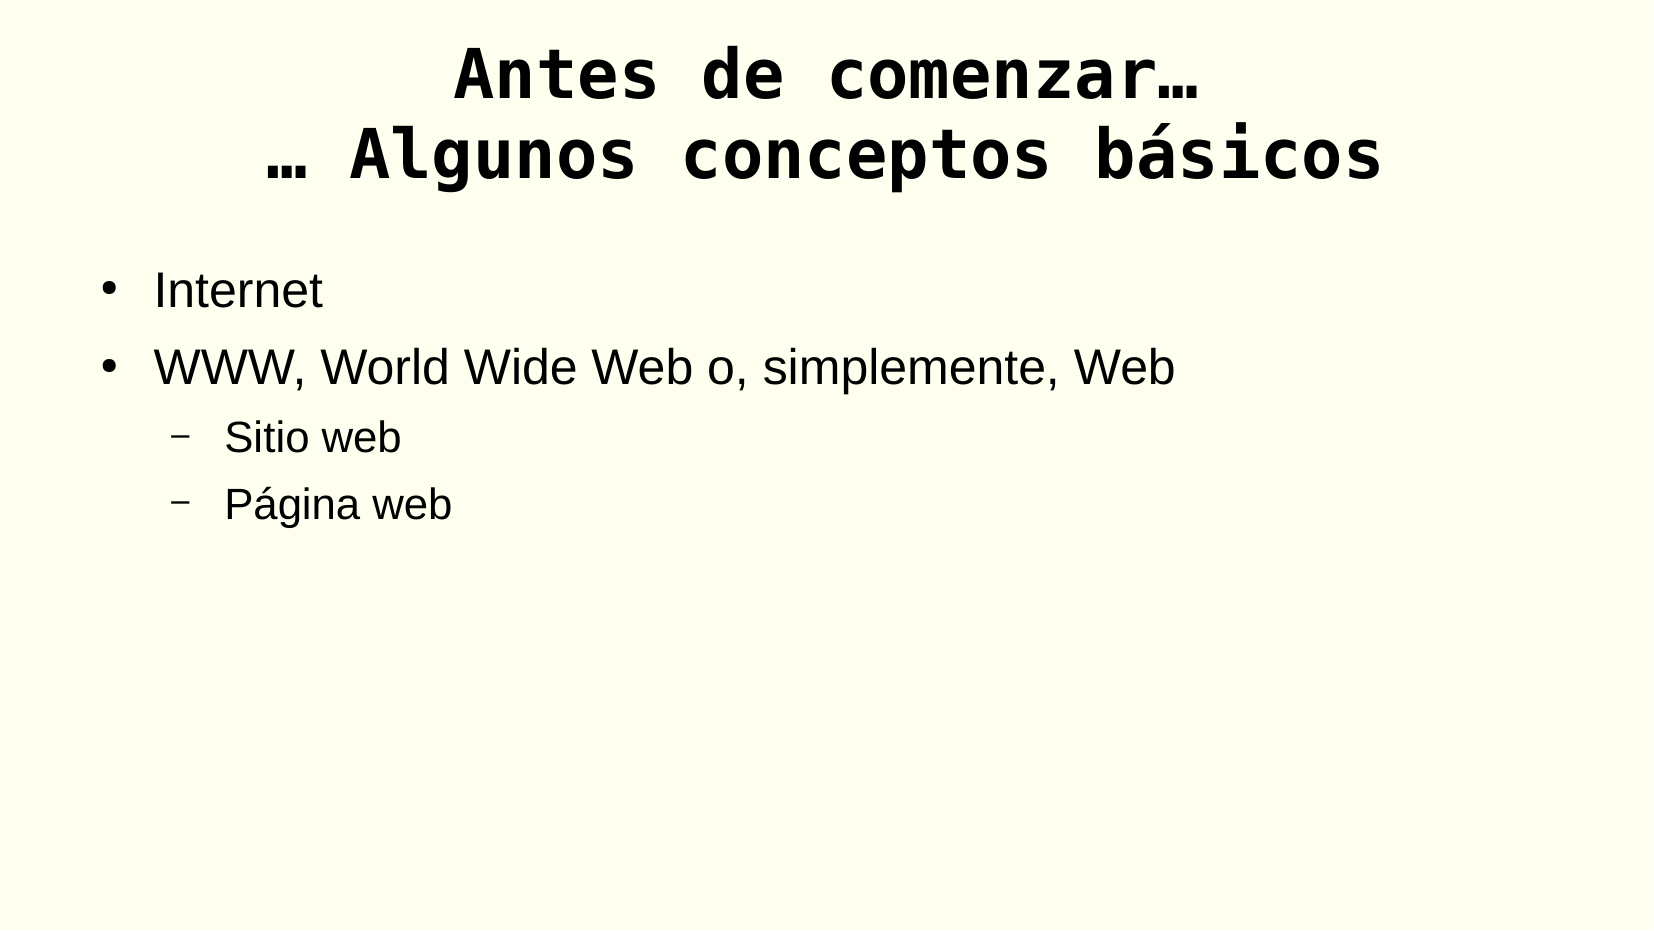

# Antes de comenzar… … Algunos conceptos básicos
Internet
WWW, World Wide Web o, simplemente, Web
Sitio web
Página web